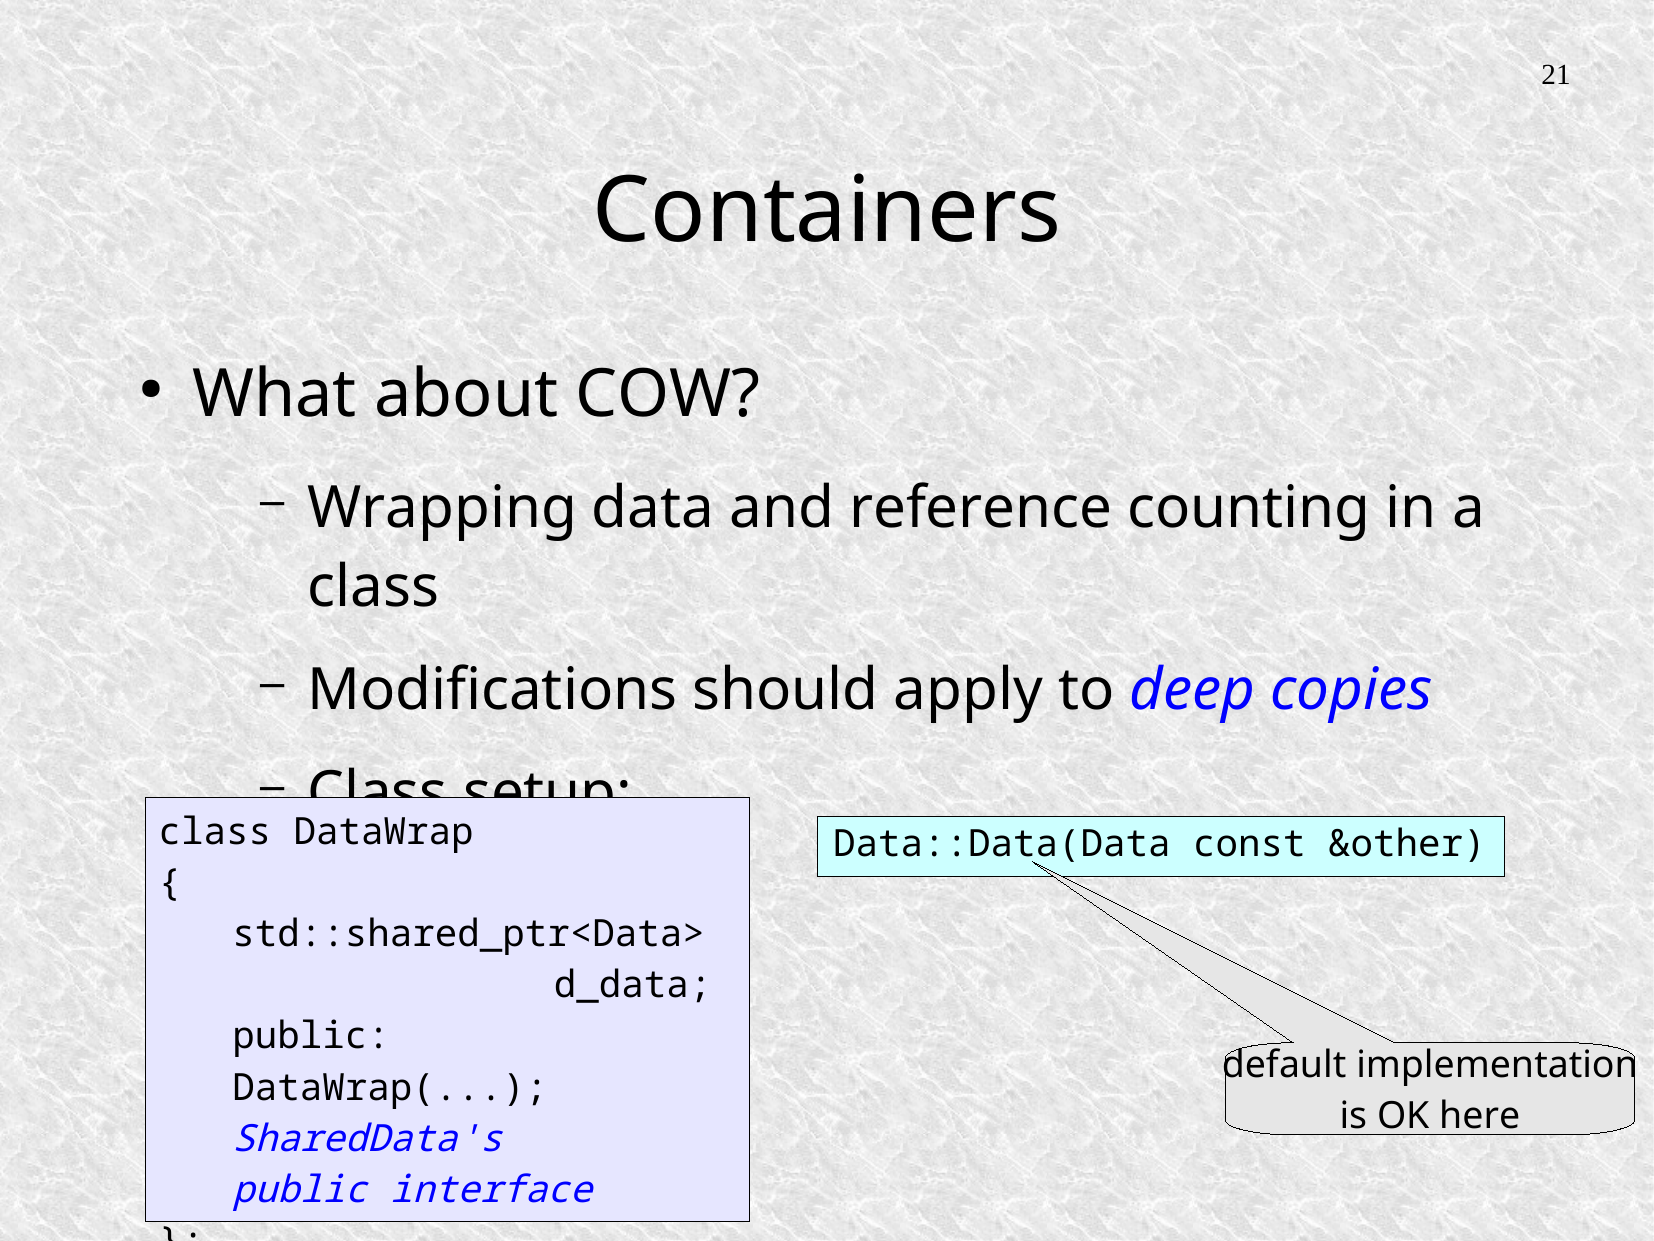

21
# Containers
What about COW?
Wrapping data and reference counting in a class
Modifications should apply to deep copies
Class setup:
class DataWrap
{
	std::shared_ptr<Data>
		 d_data;
	public:
	DataWrap(...);
	SharedData's
	public interface
};
Data::Data(Data const &other)
default implementation
is OK here